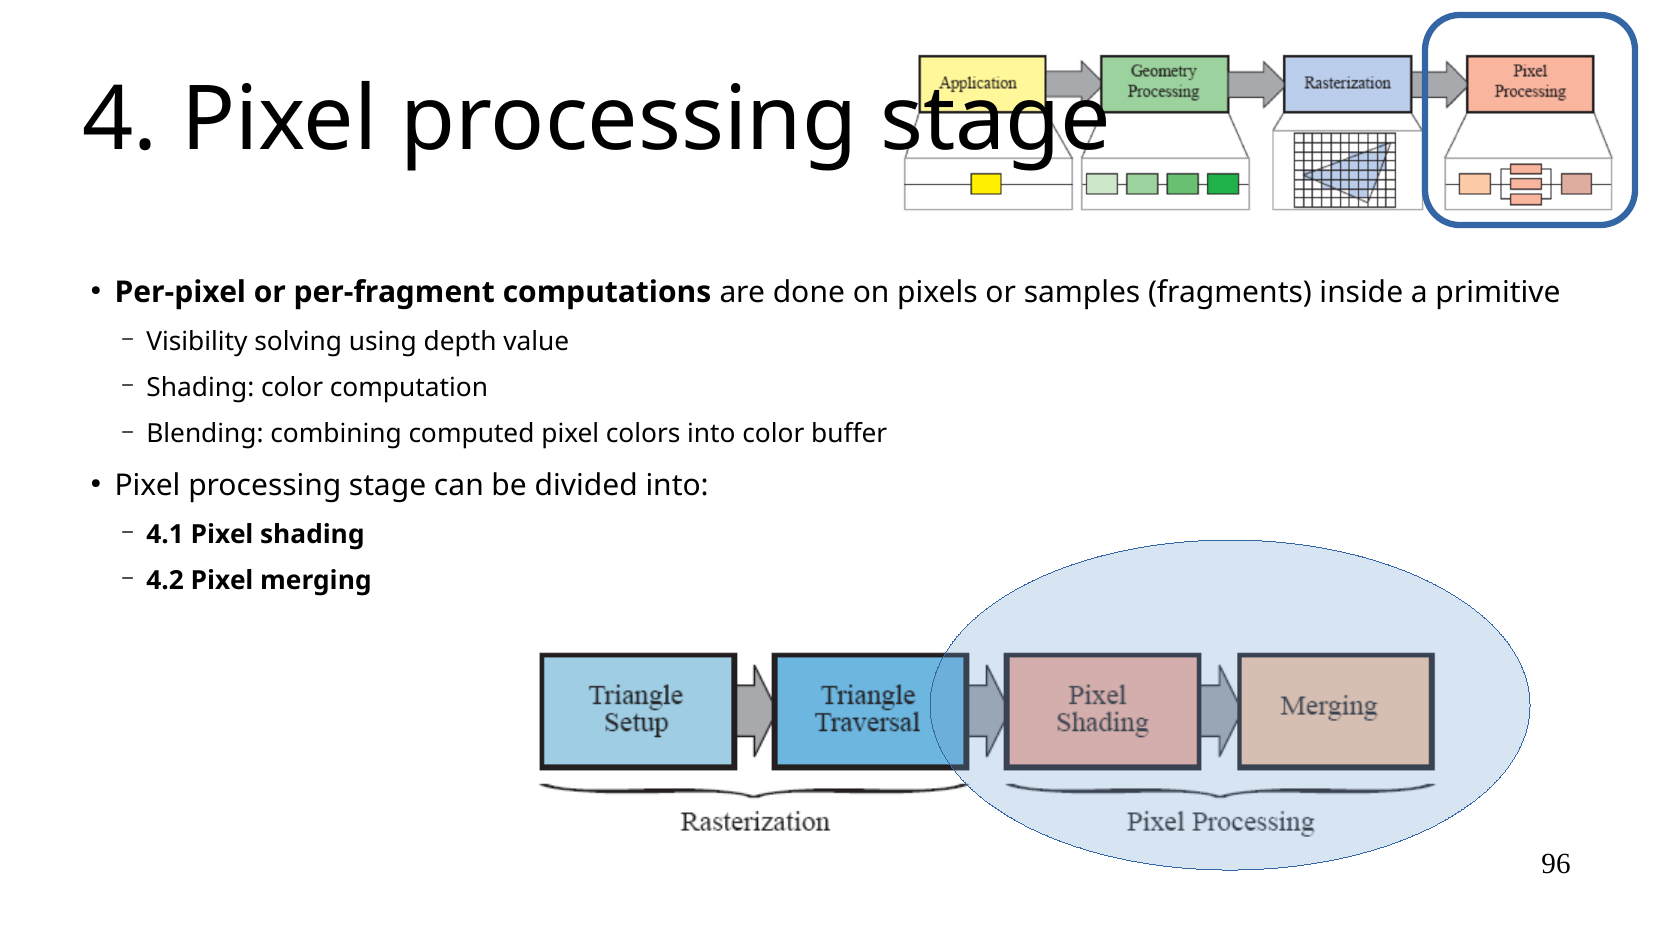

# 4. Pixel processing stage
Per-pixel or per-fragment computations are done on pixels or samples (fragments) inside a primitive
Visibility solving using depth value
Shading: color computation
Blending: combining computed pixel colors into color buffer
Pixel processing stage can be divided into:
4.1 Pixel shading
4.2 Pixel merging
96